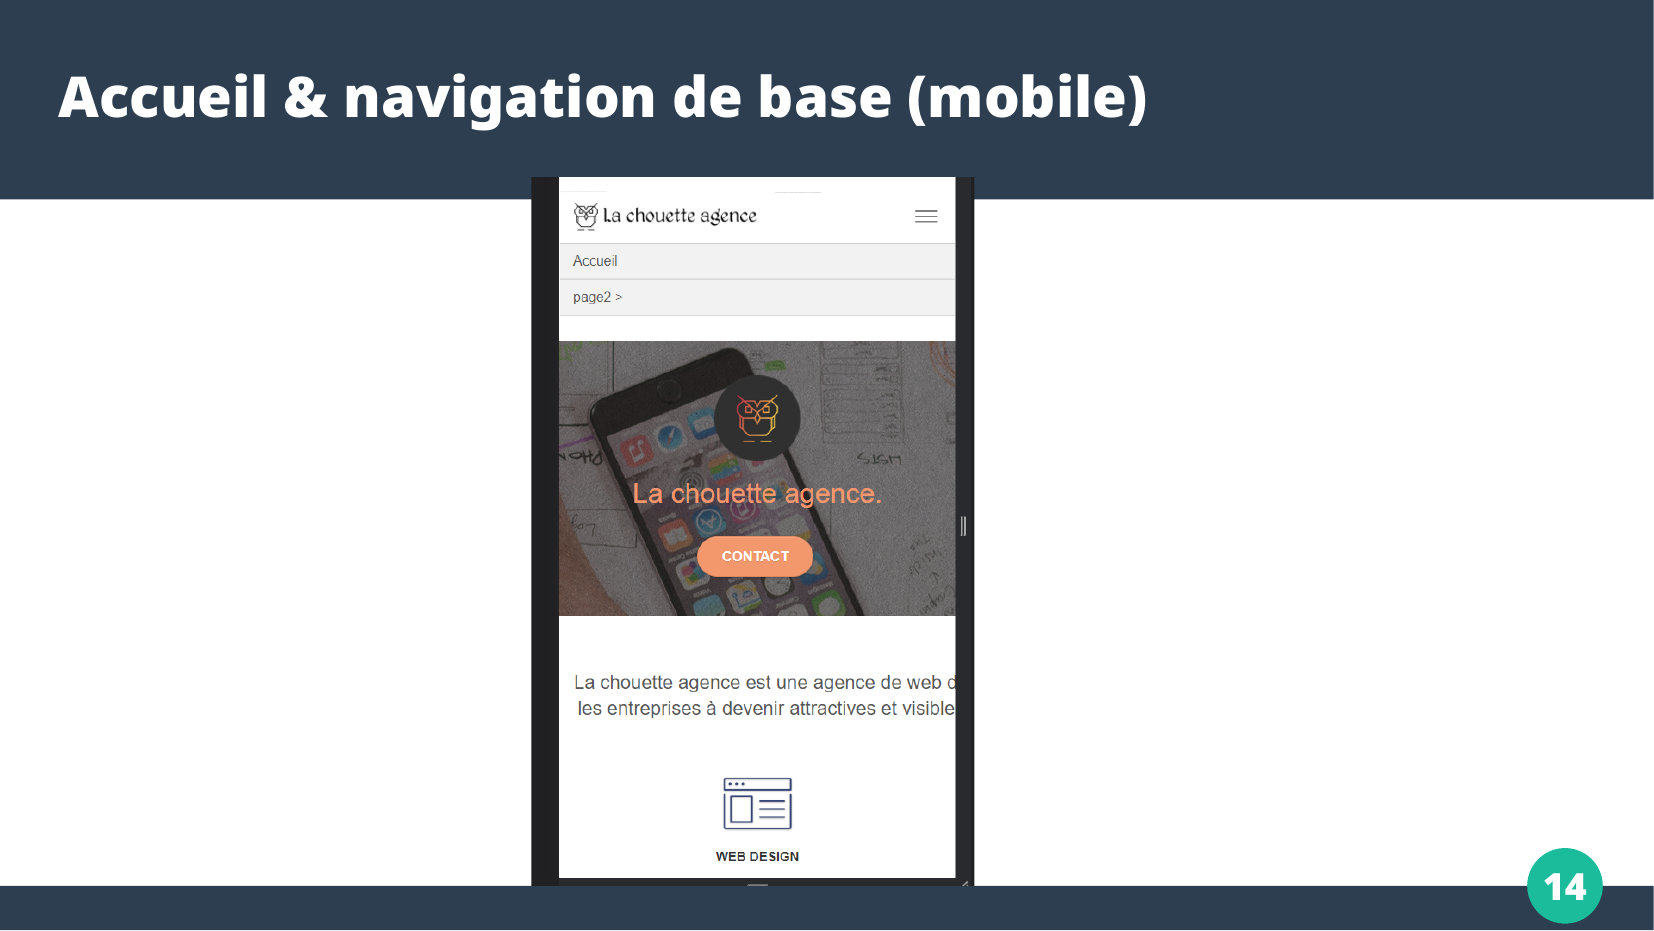

# Accueil & navigation de base (mobile)